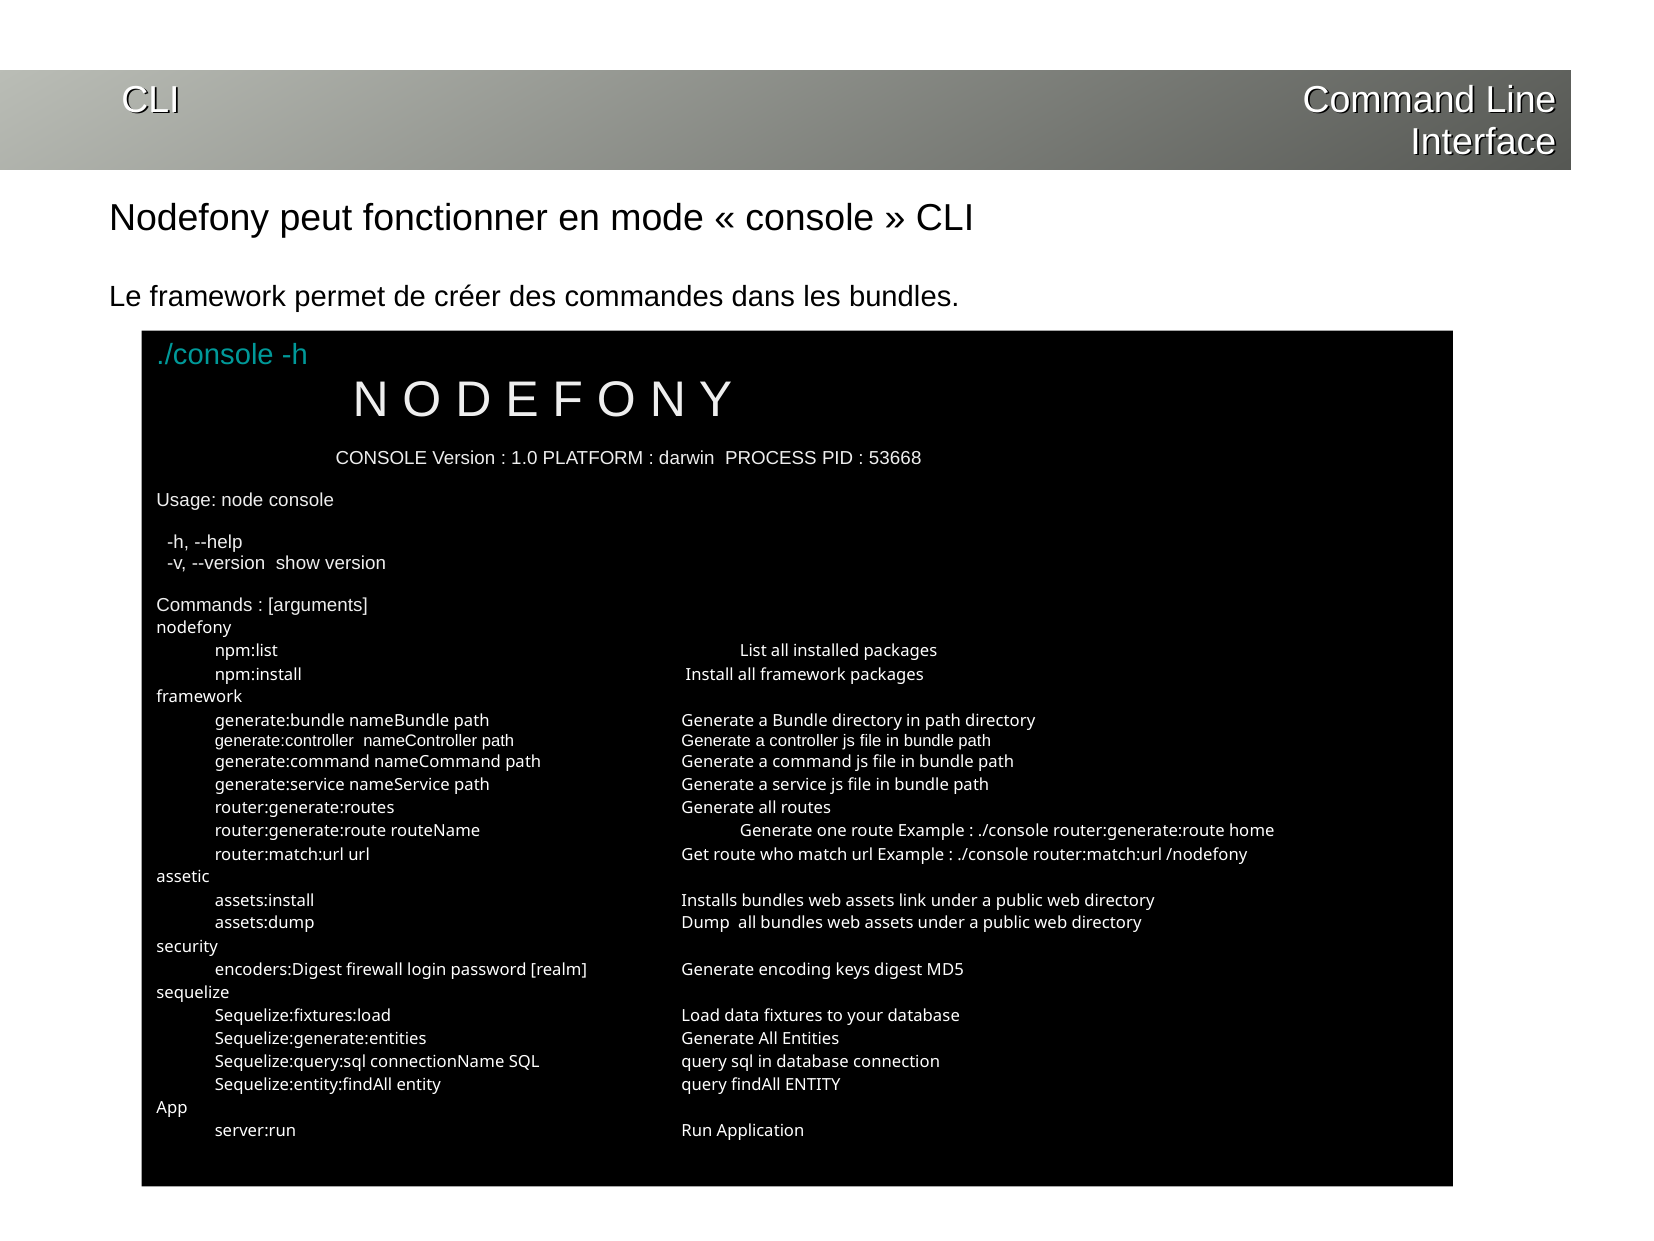

CLI																Command Line Interface
Nodefony peut fonctionner en mode « console » CLI
Le framework permet de créer des commandes dans les bundles.
./console -h
 N O D E F O N Y
		 CONSOLE Version : 1.0 PLATFORM : darwin PROCESS PID : 53668
Usage: node console
 -h, --help
 -v, --version show version
Commands : [arguments]
nodefony
	npm:list							 	List all installed packages
	npm:install							 Install all framework packages
framework
	generate:bundle nameBundle path 	Generate a Bundle directory in path directory
	generate:controller nameController path 	Generate a controller js file in bundle path
	generate:command nameCommand path 	Generate a command js file in bundle path
	generate:service nameService path 	Generate a service js file in bundle path
	router:generate:routes 		Generate all routes
	router:generate:route routeName 		Generate one route Example : ./console router:generate:route home
	router:match:url url 			Get route who match url Example : ./console router:match:url /nodefony
assetic
	assets:install 			Installs bundles web assets link under a public web directory
	assets:dump 			Dump all bundles web assets under a public web directory
security
	encoders:Digest firewall login password [realm] 	Generate encoding keys digest MD5
sequelize
	Sequelize:fixtures:load 		Load data fixtures to your database
	Sequelize:generate:entities 		Generate All Entities
	Sequelize:query:sql connectionName SQL 	query sql in database connection
	Sequelize:entity:findAll entity 		query findAll ENTITY
App
	server:run 			Run Application